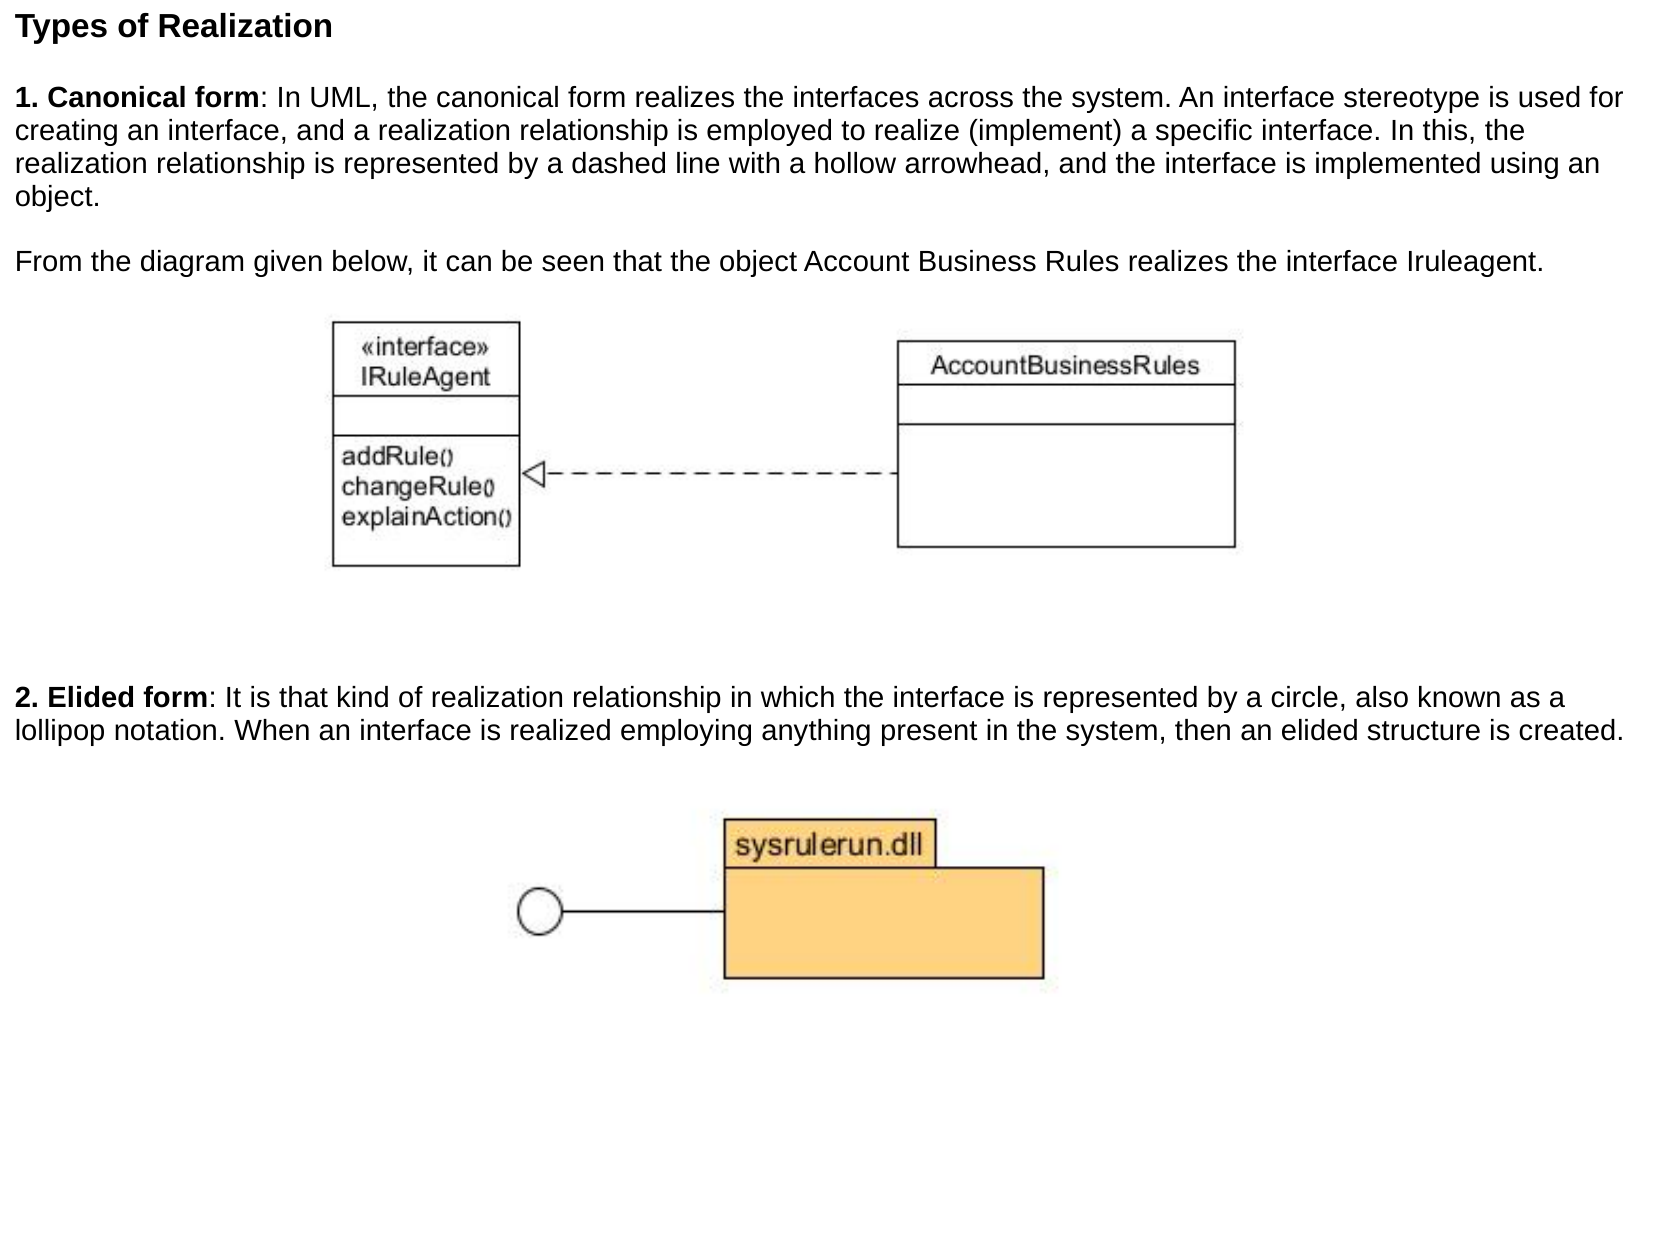

Types of Realization
1. Canonical form: In UML, the canonical form realizes the interfaces across the system. An interface stereotype is used for creating an interface, and a realization relationship is employed to realize (implement) a specific interface. In this, the realization relationship is represented by a dashed line with a hollow arrowhead, and the interface is implemented using an object.
From the diagram given below, it can be seen that the object Account Business Rules realizes the interface Iruleagent.
2. Elided form: It is that kind of realization relationship in which the interface is represented by a circle, also known as a lollipop notation. When an interface is realized employing anything present in the system, then an elided structure is created.